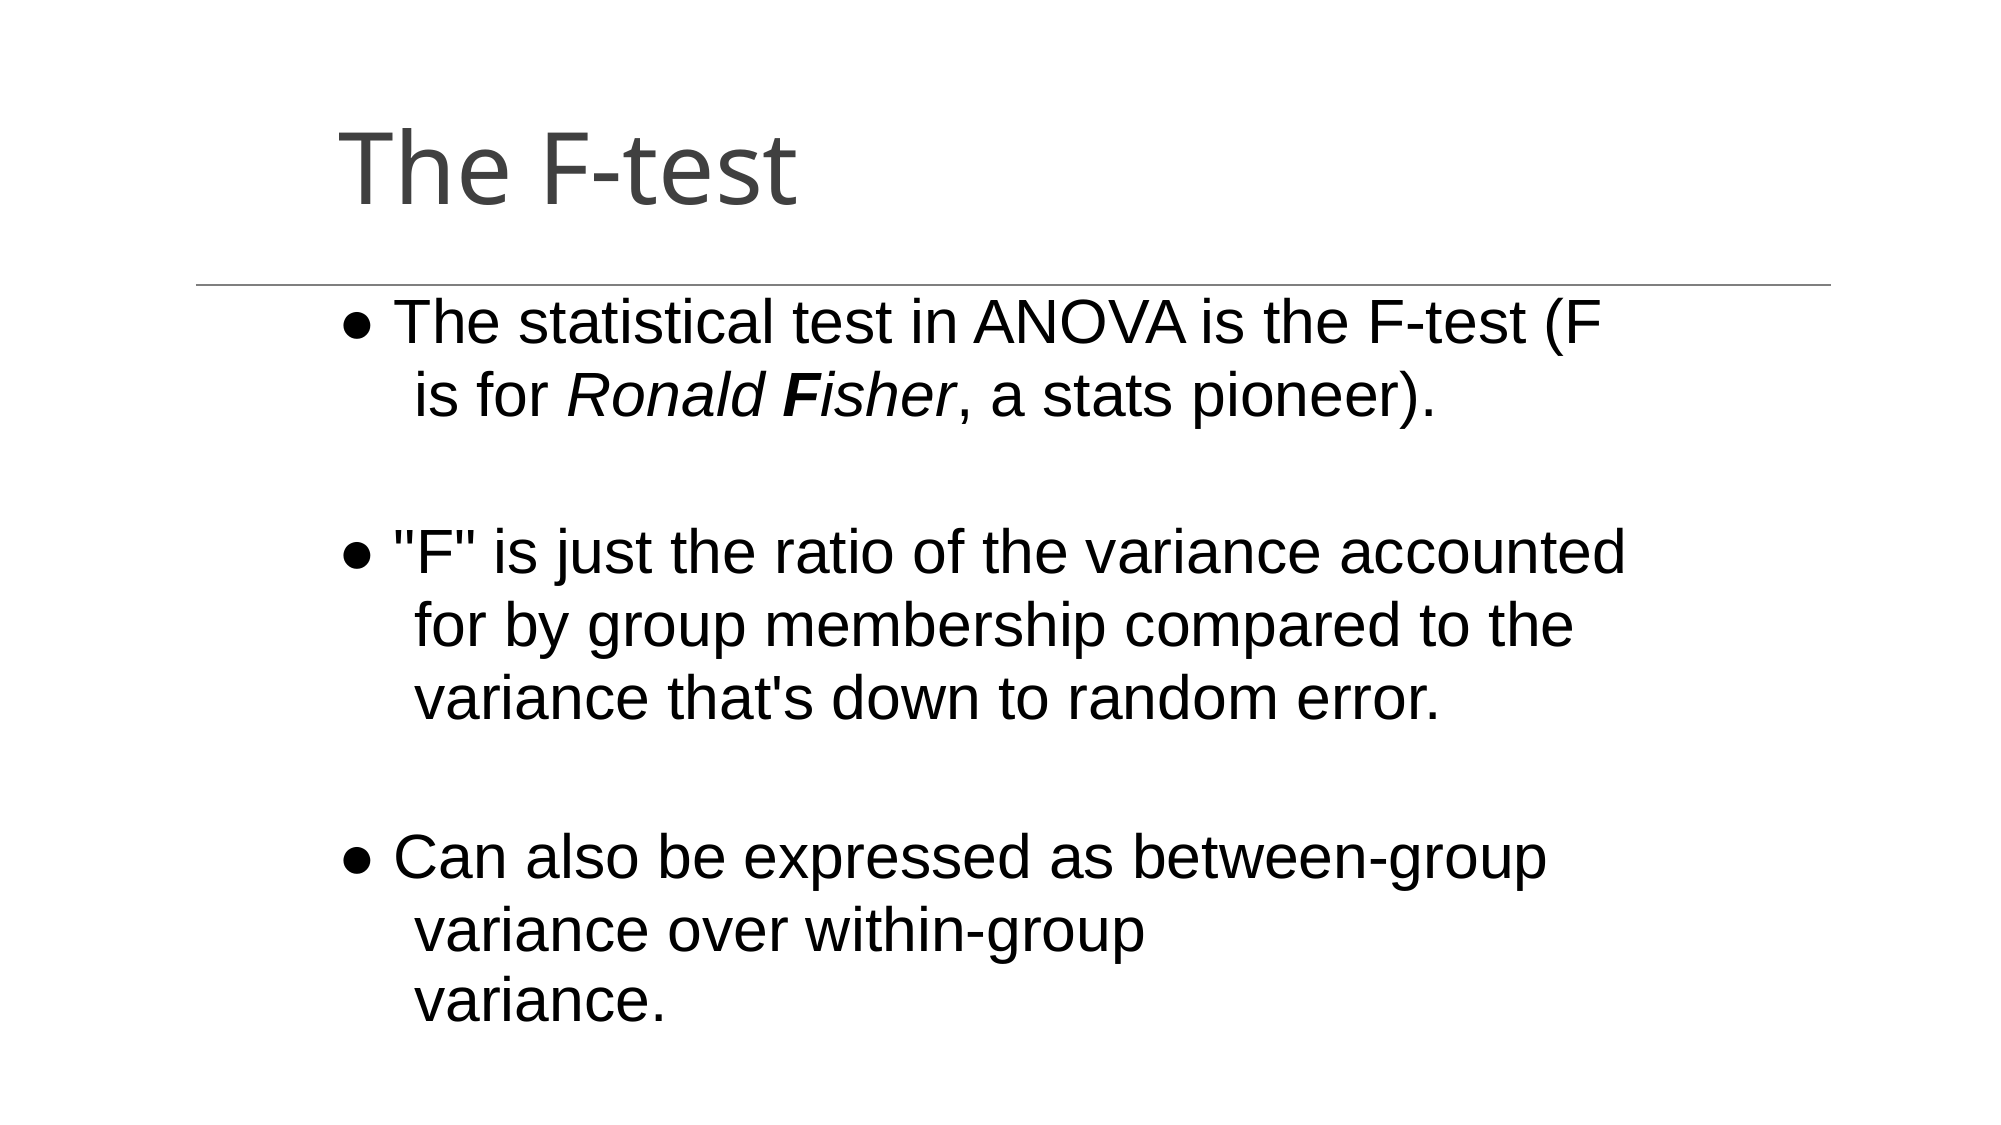

The F-test
● The statistical test in ANOVA is the F-test (F
is for Ronald Fisher, a stats pioneer).
● "F" is just the ratio of the variance accounted
for by group membership compared to the
variance that's down to random error.
● Can also be expressed as between-group
variance over within-group variance.